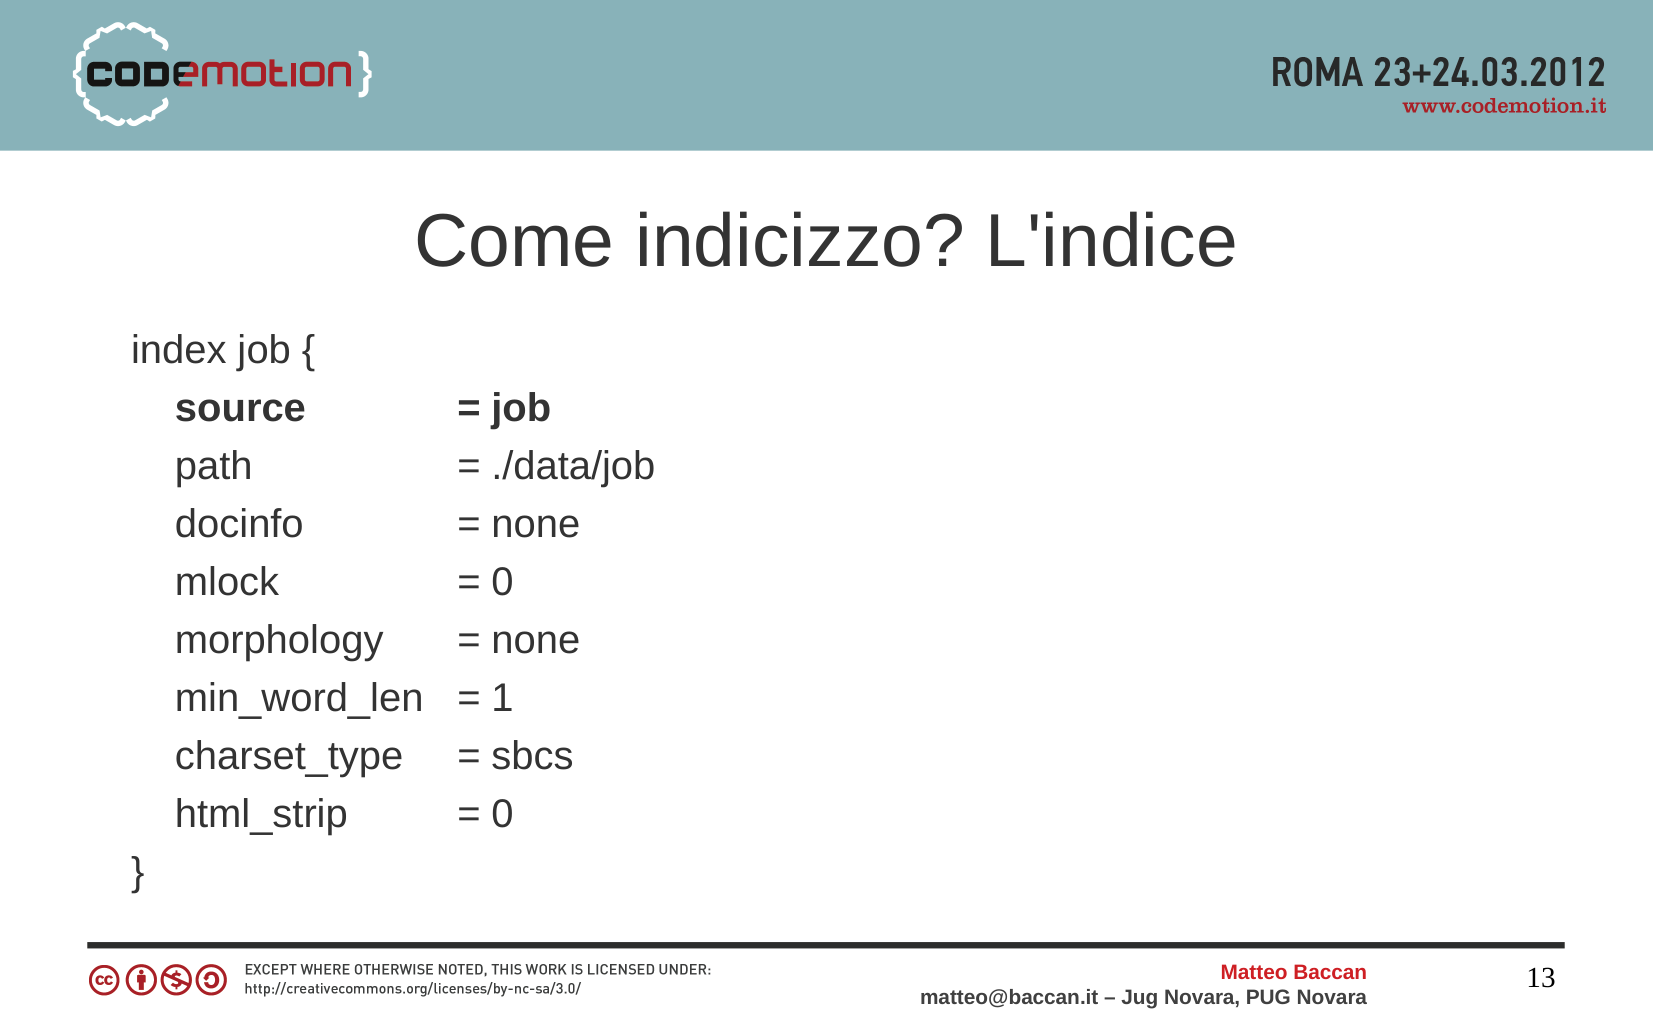

# Come indicizzo? L'indice
index job {
 source 	 	= job
 path 	 	= ./data/job
 docinfo 	 	= none
 mlock 	 	= 0
 morphology 	 	= none
 min_word_len	= 1
 charset_type 	= sbcs
 html_strip 	= 0
}
13